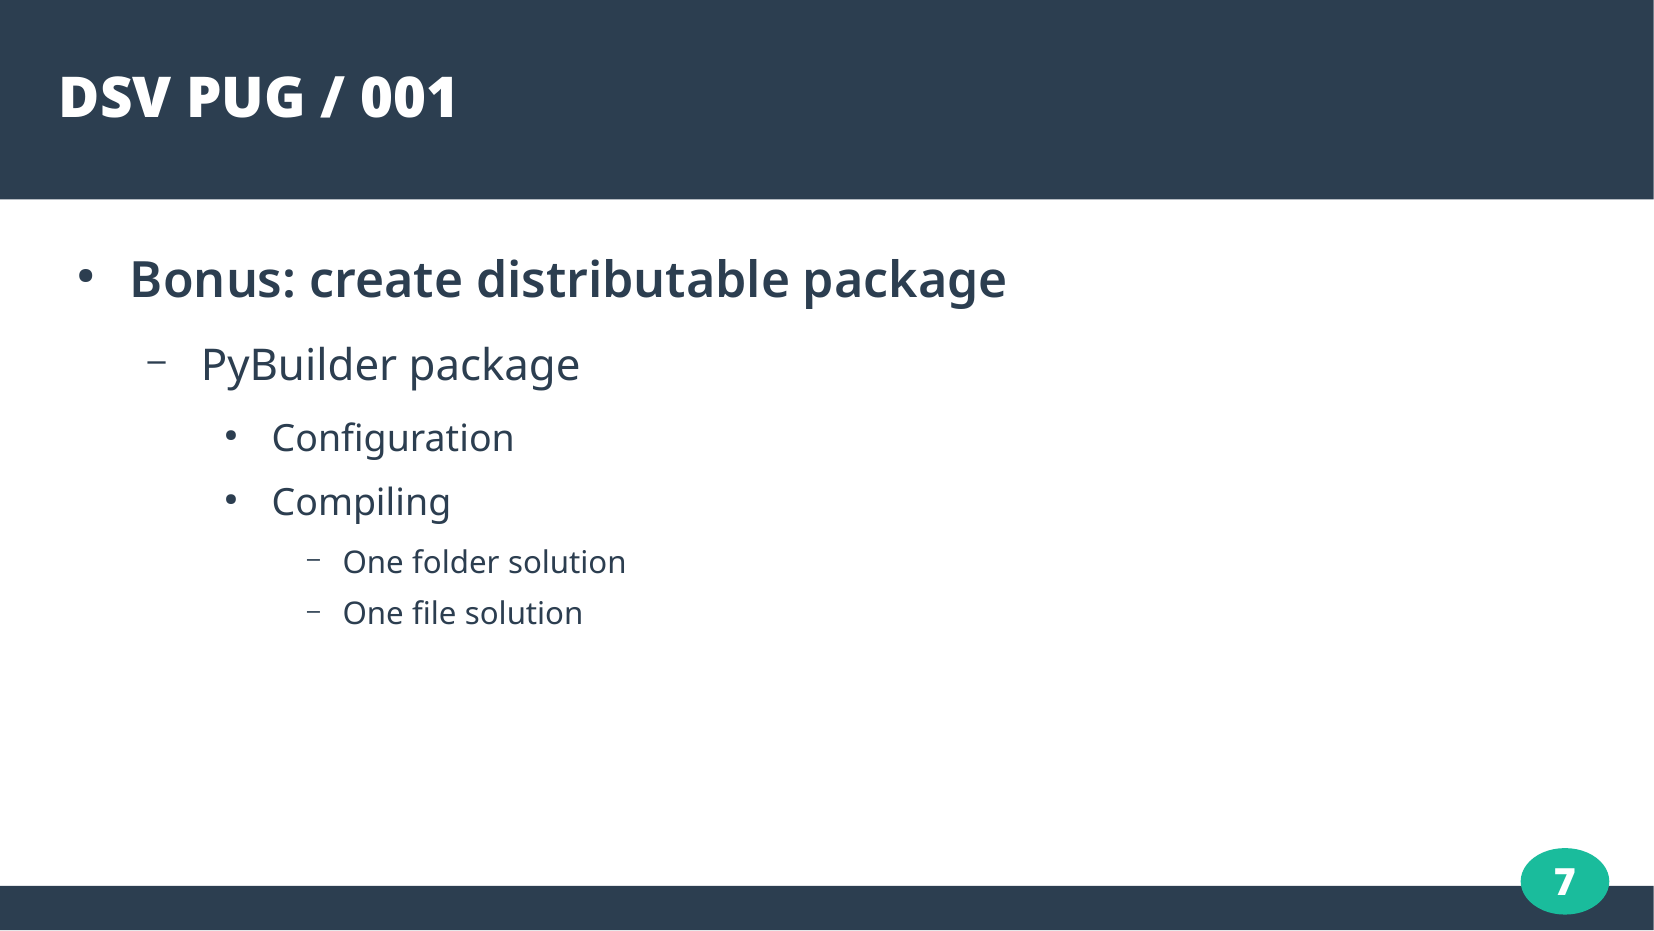

# DSV PUG / 001
Bonus: create distributable package
PyBuilder package
Configuration
Compiling
One folder solution
One file solution
7